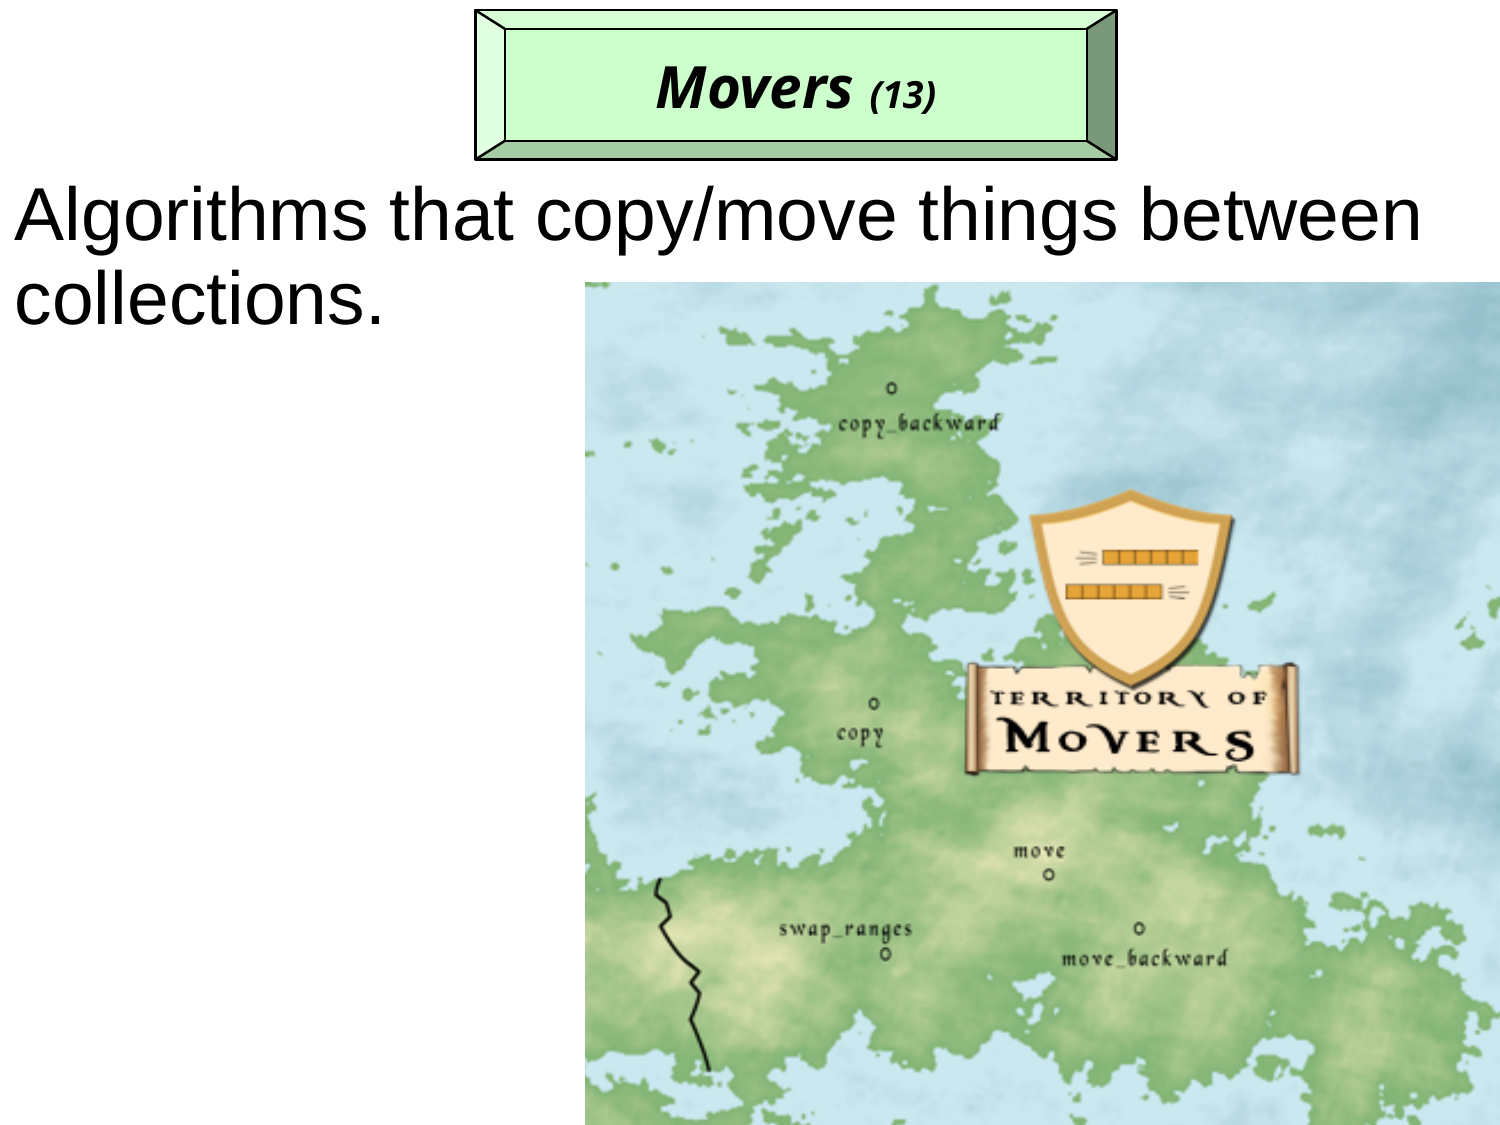

Movers (13)
Algorithms that copy/move things between collections.